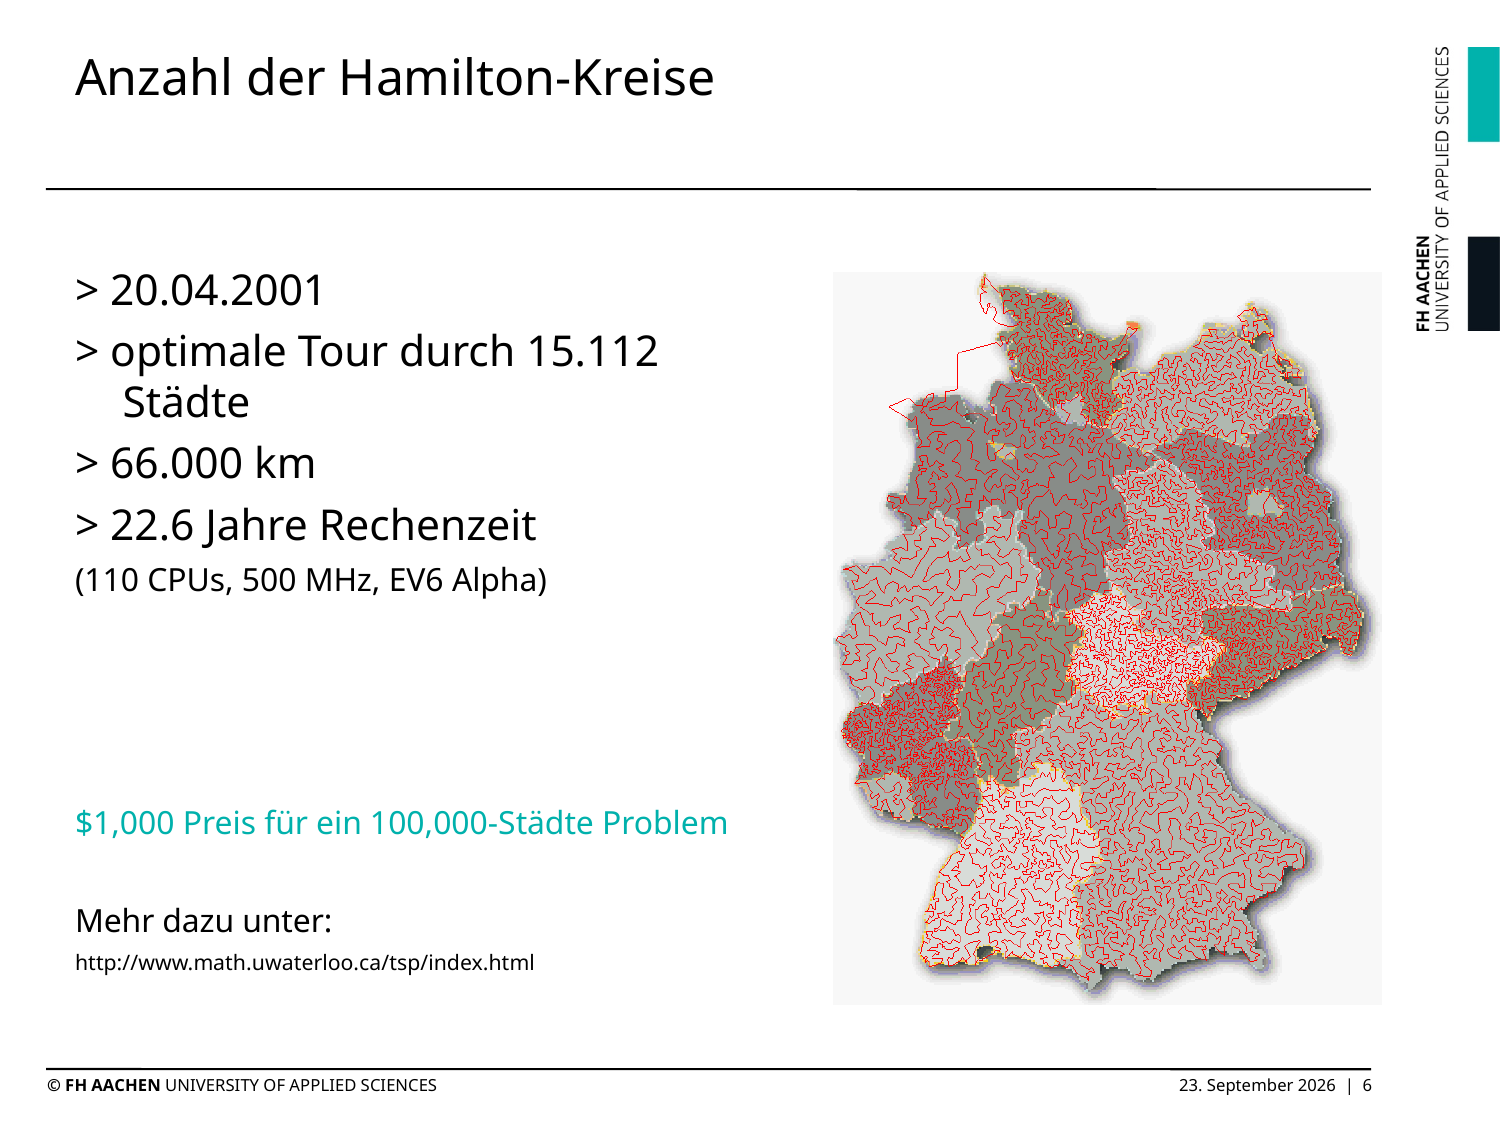

# Anzahl der Hamilton-Kreise
> 20.04.2001
> optimale Tour durch 15.112 Städte
> 66.000 km
> 22.6 Jahre Rechenzeit
(110 CPUs, 500 MHz, EV6 Alpha)
$1,000 Preis für ein 100,000-Städte Problem
Mehr dazu unter:
http://www.math.uwaterloo.ca/tsp/index.html